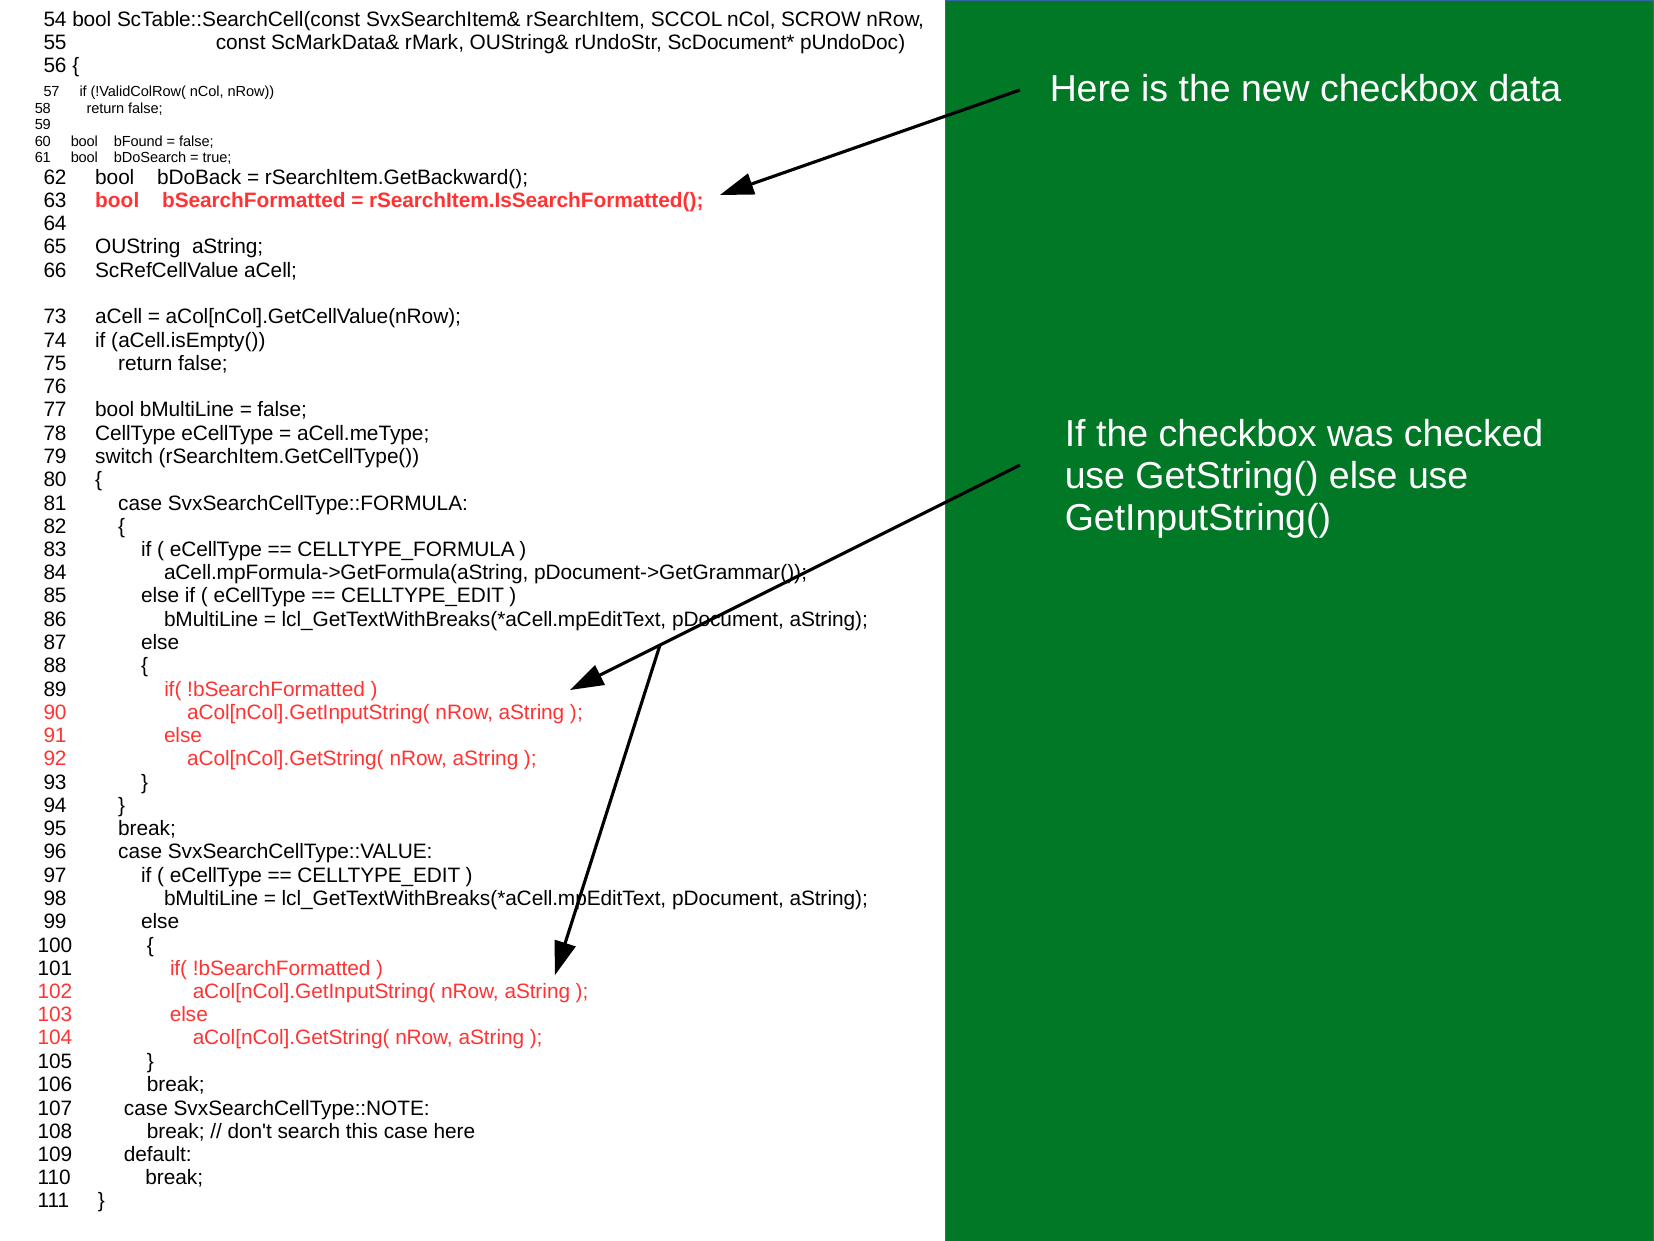

54 bool ScTable::SearchCell(const SvxSearchItem& rSearchItem, SCCOL nCol, SCROW nRow,
 55 const ScMarkData& rMark, OUString& rUndoStr, ScDocument* pUndoDoc)
 56 {
 57 if (!ValidColRow( nCol, nRow))
 58 return false;
 59
 60 bool bFound = false;
 61 bool bDoSearch = true;
 62 bool bDoBack = rSearchItem.GetBackward();
 63 bool bSearchFormatted = rSearchItem.IsSearchFormatted();
 64
 65 OUString aString;
 66 ScRefCellValue aCell;
 73 aCell = aCol[nCol].GetCellValue(nRow);
 74 if (aCell.isEmpty())
 75 return false;
 76
 77 bool bMultiLine = false;
 78 CellType eCellType = aCell.meType;
 79 switch (rSearchItem.GetCellType())
 80 {
 81 case SvxSearchCellType::FORMULA:
 82 {
 83 if ( eCellType == CELLTYPE_FORMULA )
 84 aCell.mpFormula->GetFormula(aString, pDocument->GetGrammar());
 85 else if ( eCellType == CELLTYPE_EDIT )
 86 bMultiLine = lcl_GetTextWithBreaks(*aCell.mpEditText, pDocument, aString);
 87 else
 88 {
 89 if( !bSearchFormatted )
 90 aCol[nCol].GetInputString( nRow, aString );
 91 else
 92 aCol[nCol].GetString( nRow, aString );
 93 }
 94 }
 95 break;
 96 case SvxSearchCellType::VALUE:
 97 if ( eCellType == CELLTYPE_EDIT )
 98 bMultiLine = lcl_GetTextWithBreaks(*aCell.mpEditText, pDocument, aString);
 99 else
 100 {
 101 if( !bSearchFormatted )
 102 aCol[nCol].GetInputString( nRow, aString );
 103 else
 104 aCol[nCol].GetString( nRow, aString );
 105 }
 106 break;
 107 case SvxSearchCellType::NOTE:
 108 break; // don't search this case here
 109 default:
 110 break;
 111 }
Here is the new checkbox data
If the checkbox was checked use GetString() else use GetInputString()